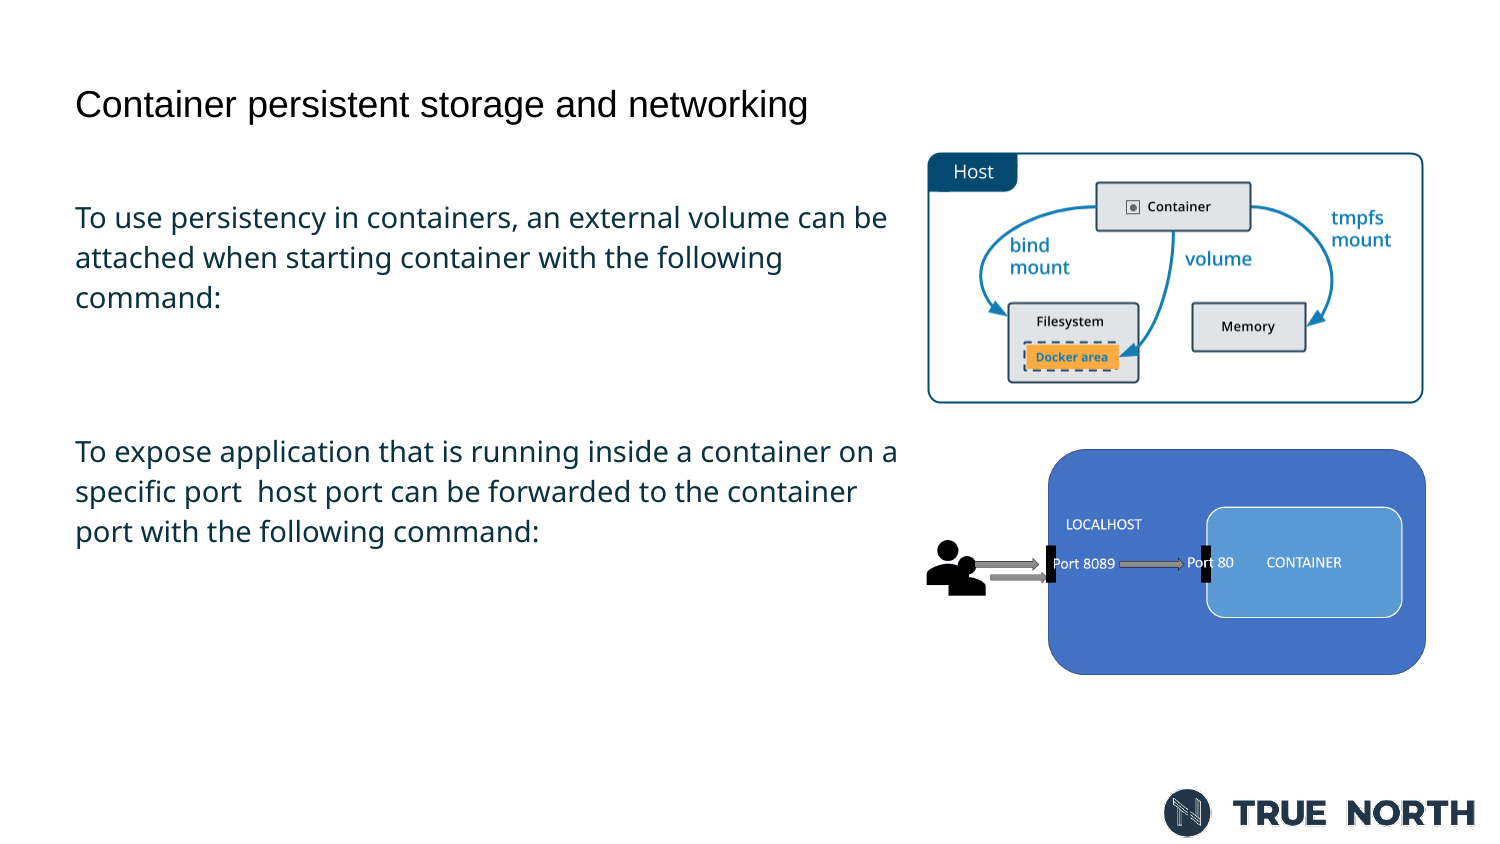

# Container persistent storage and networking
To use persistency in containers, an external volume can be attached when starting container with the following command:
To expose application that is running inside a container on a specific port host port can be forwarded to the container port with the following command: